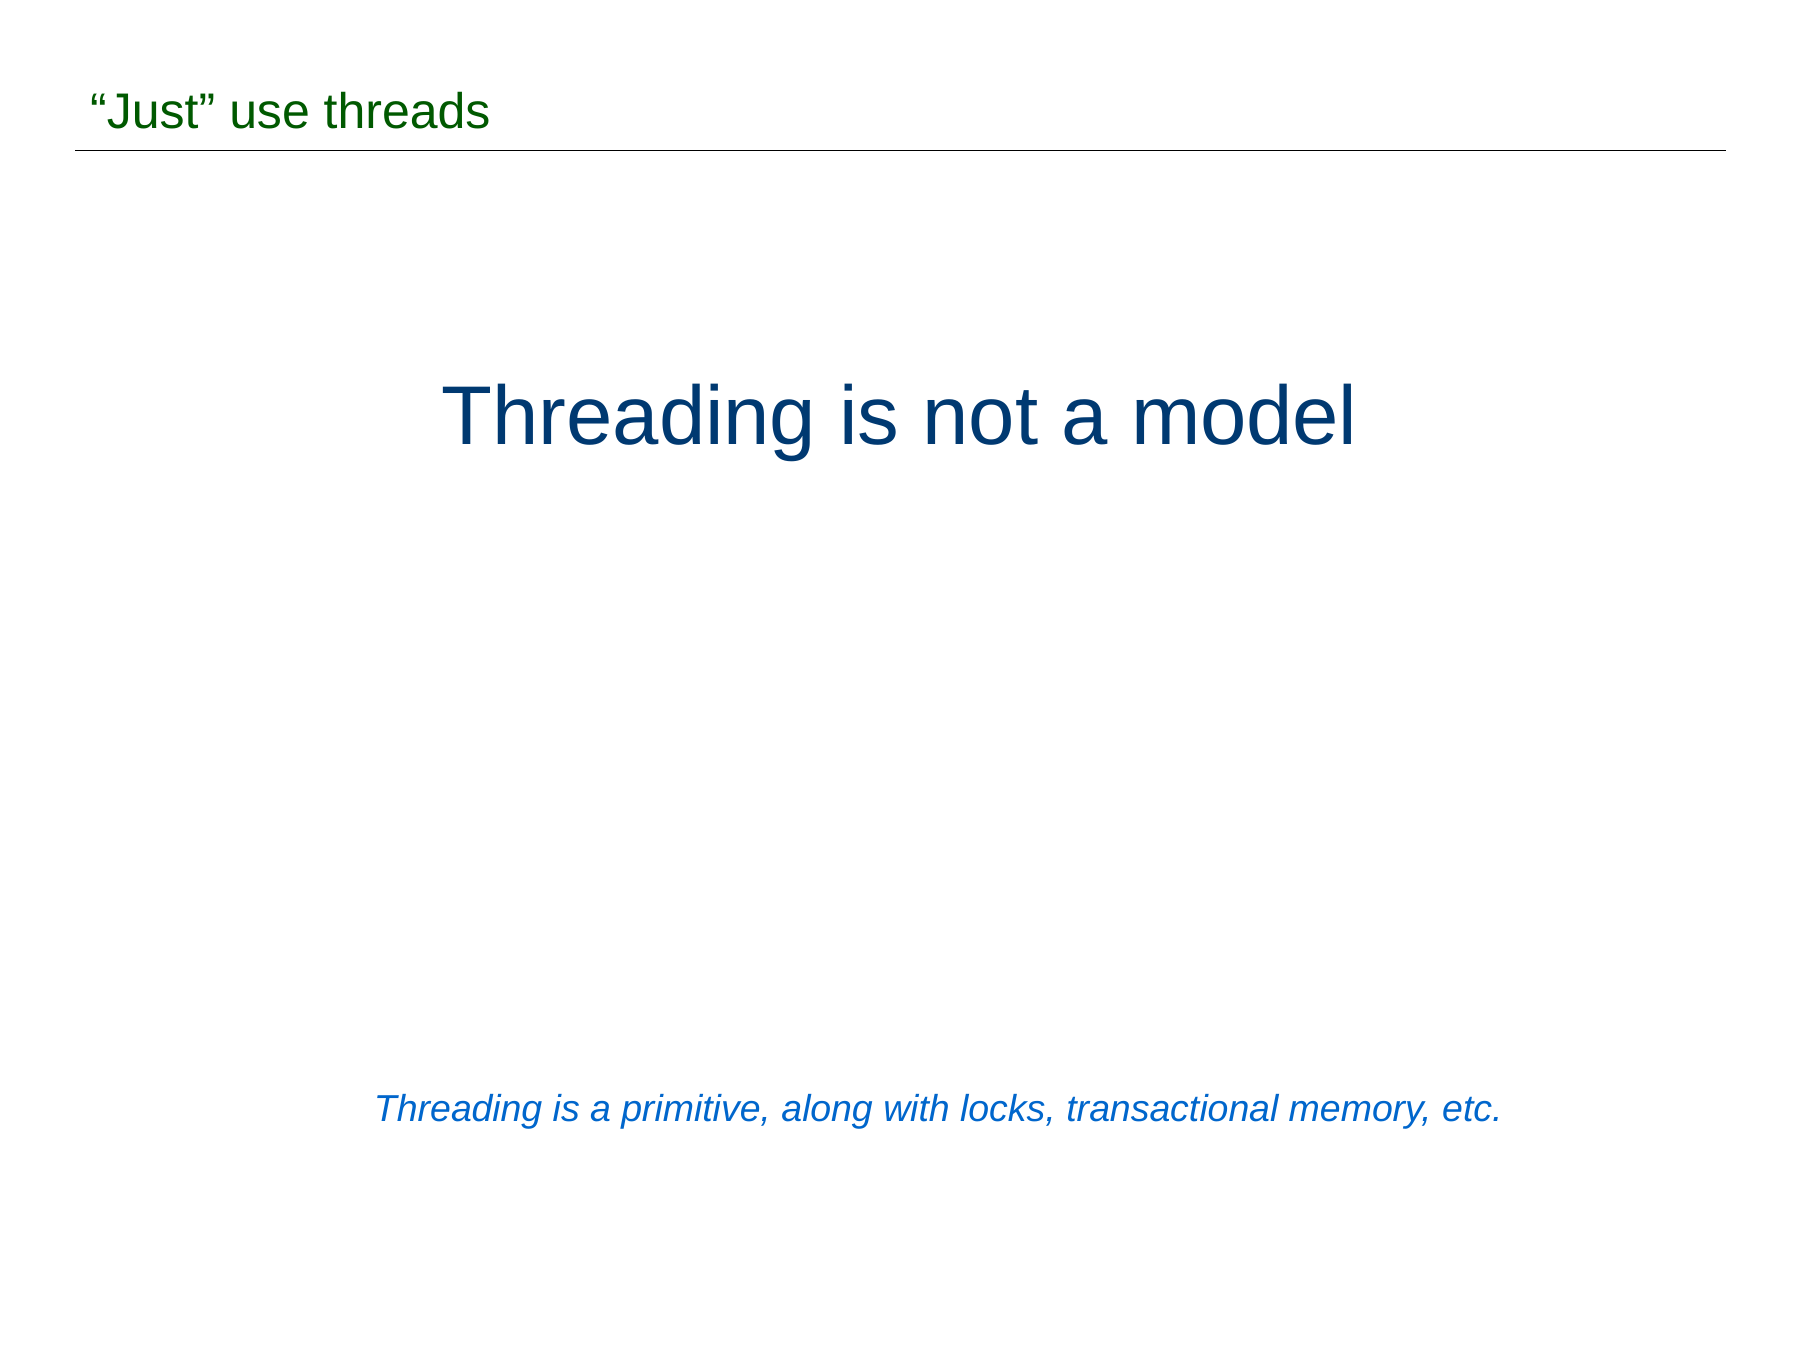

# “Just” use threads
Threading is not a model
Threading is a primitive, along with locks, transactional memory, etc.